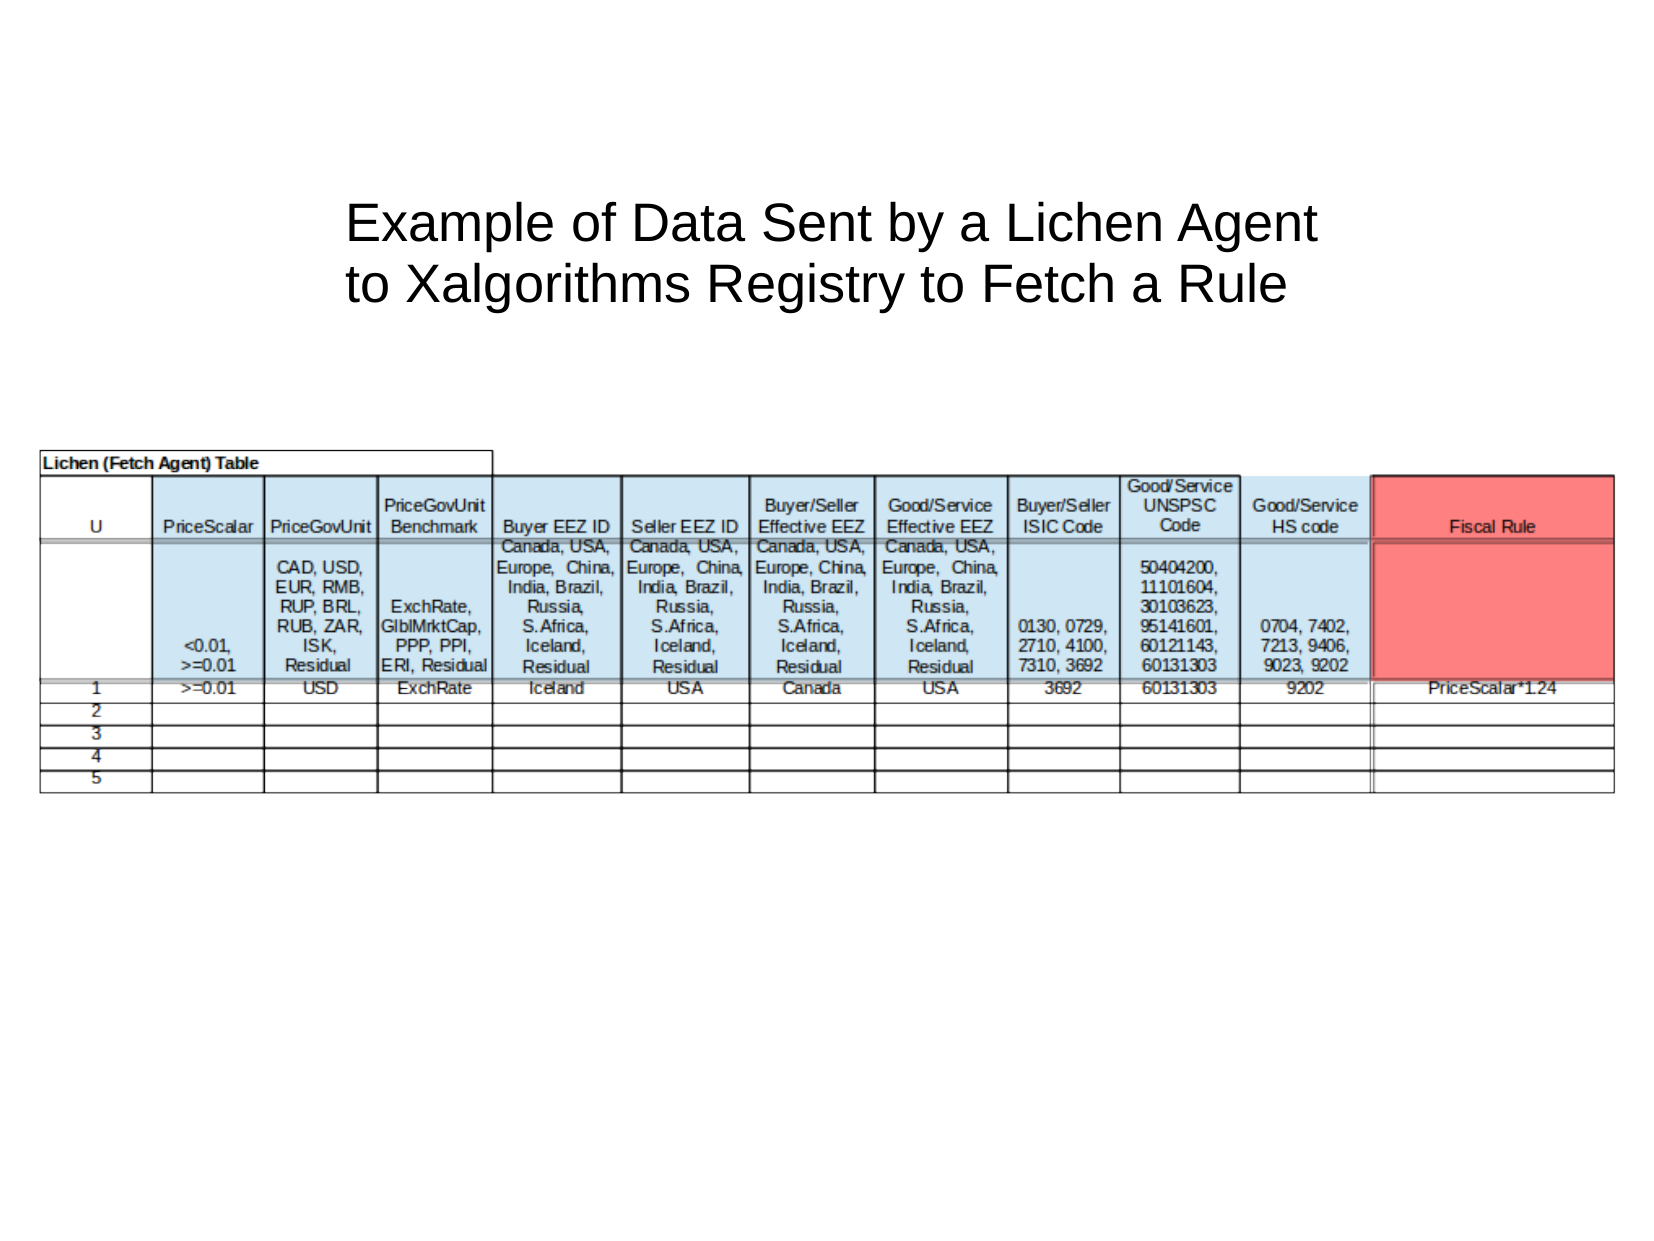

# Example of Data Sent by a Lichen Agent to Xalgorithms Registry to Fetch a Rule